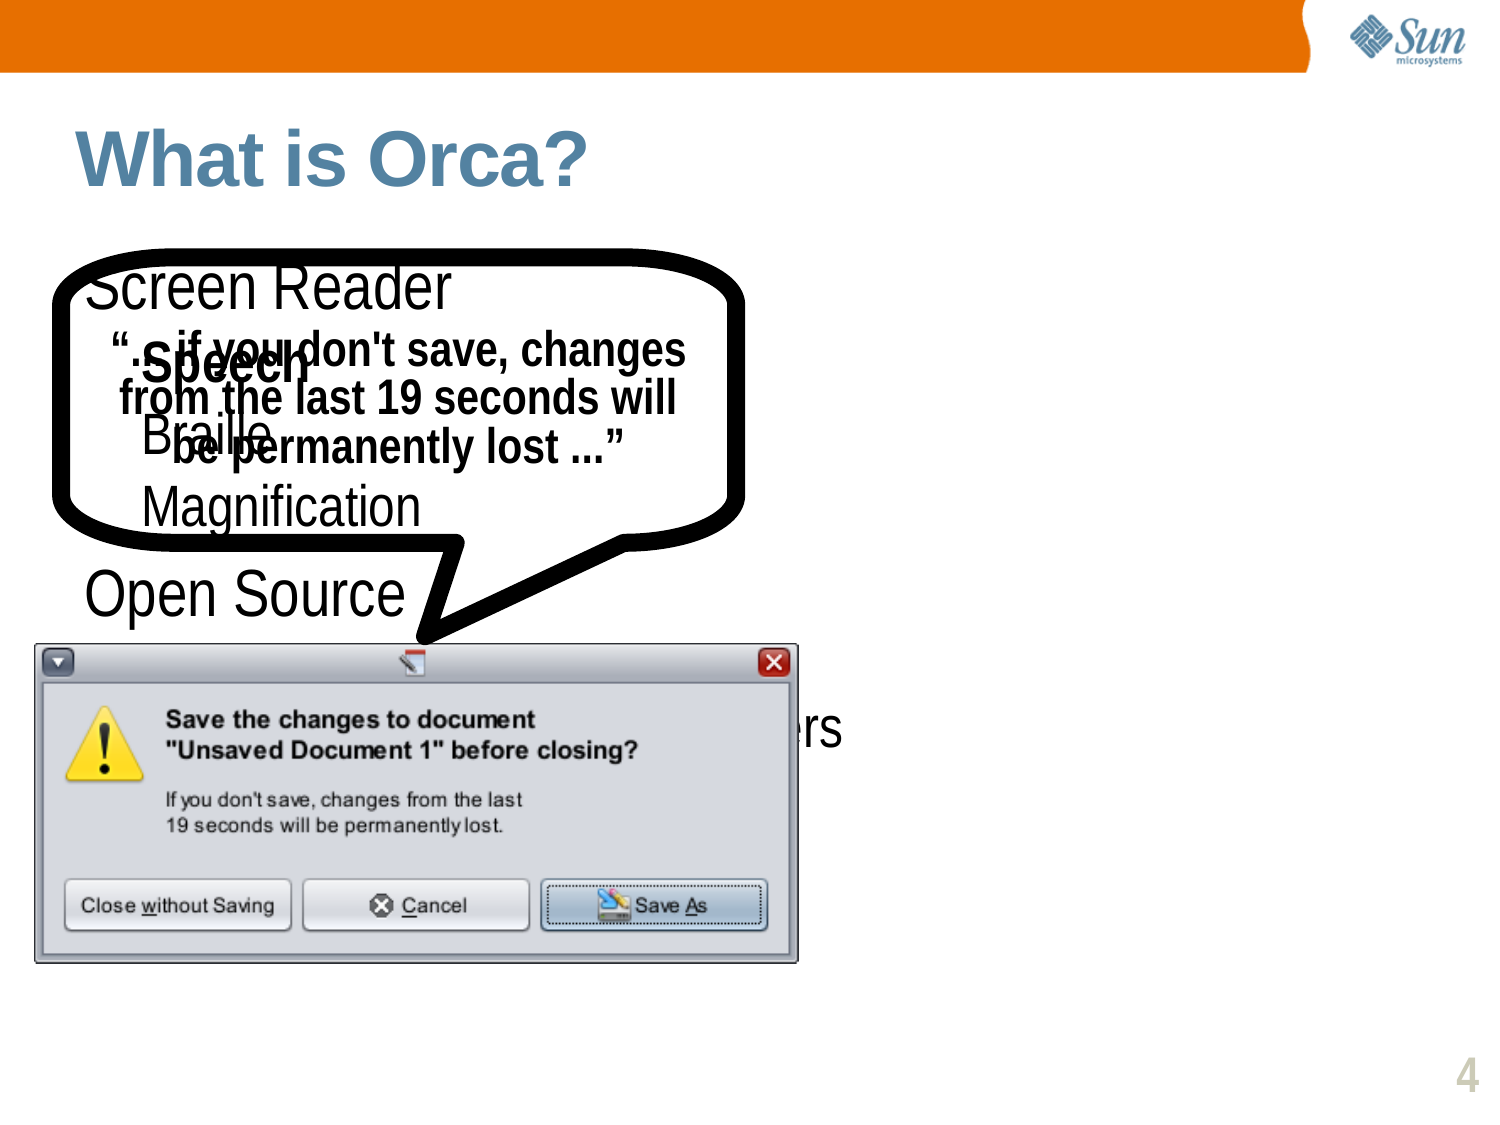

# What is Orca?
“... if you don't save, changes from the last 19 seconds will be permanently lost ...”
Screen Reader
Speech
Braille
Magnification
Open Source
Thriving community
of happy users and developers